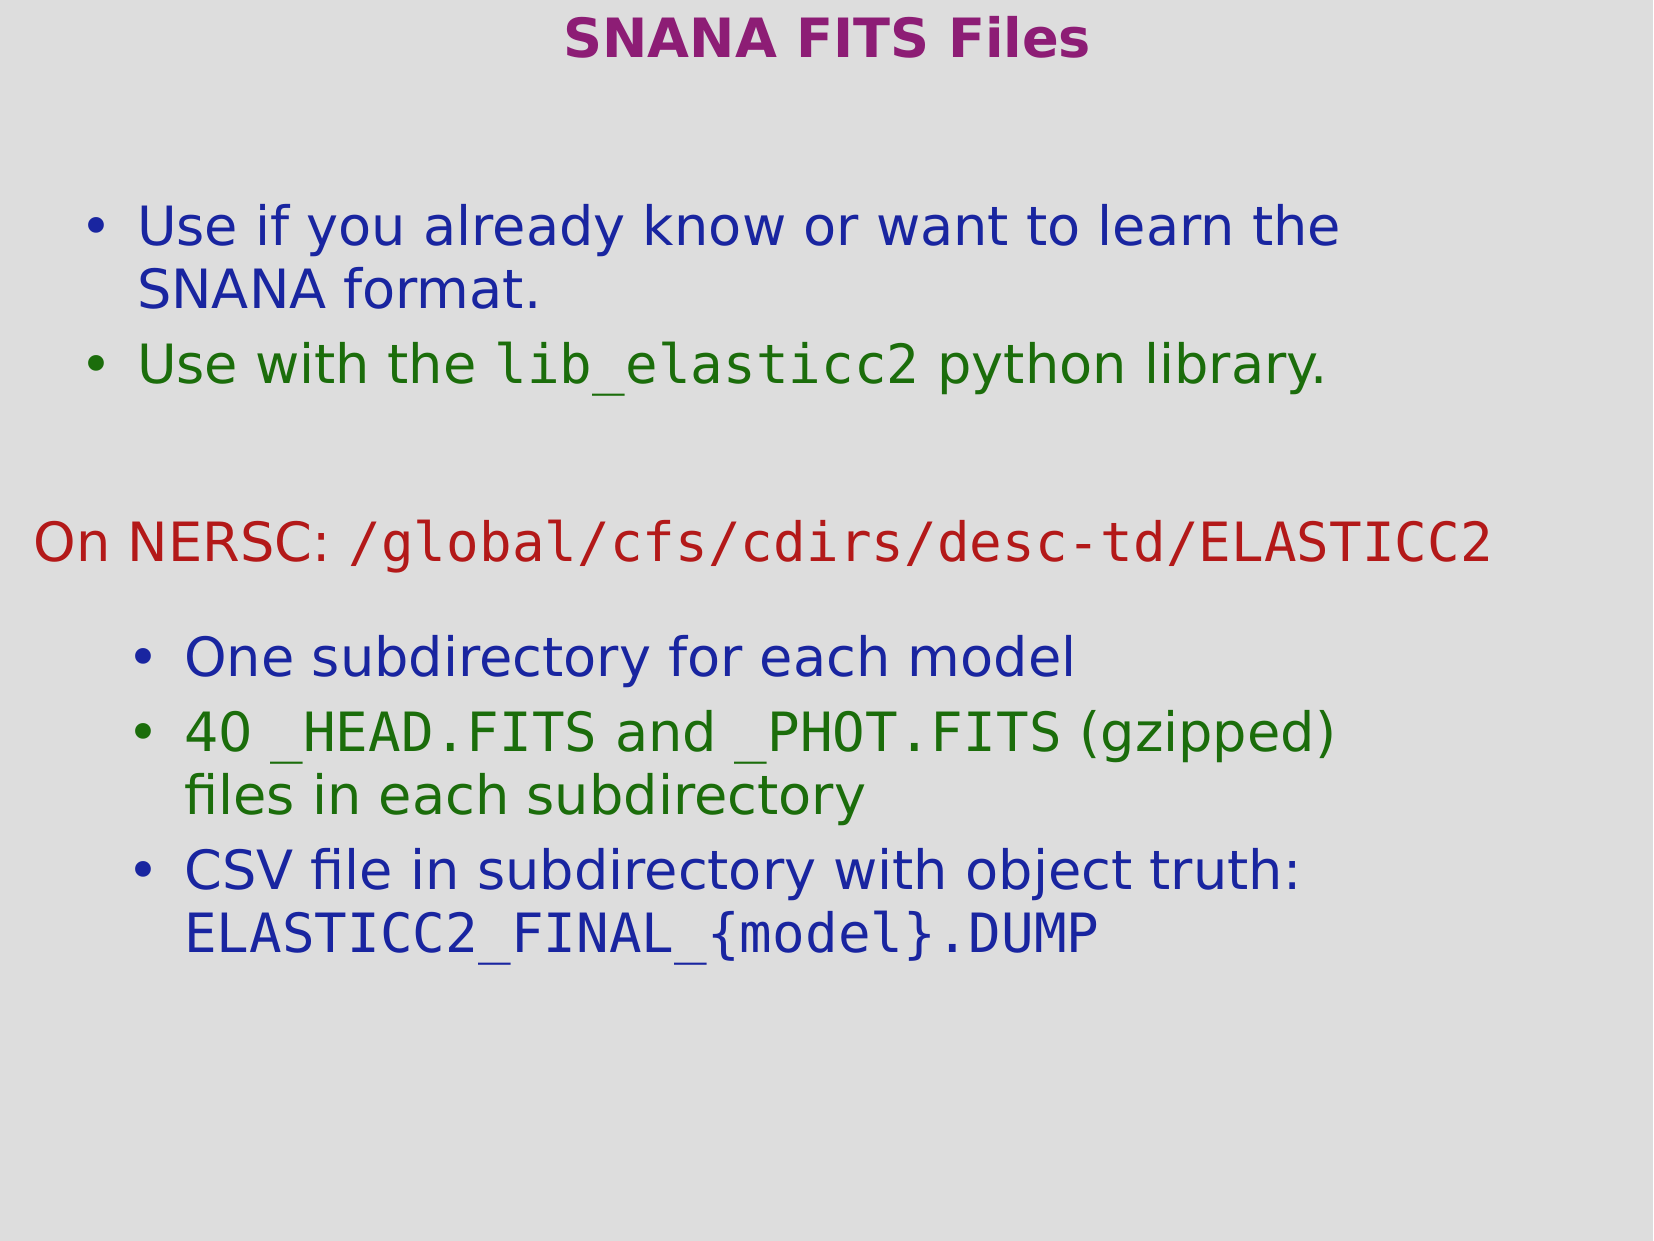

SNANA FITS Files
•	Use if you already know or want to learn the SNANA format.
•	Use with the lib_elasticc2 python library.
On NERSC: /global/cfs/cdirs/desc-td/ELASTICC2
•	One subdirectory for each model
•	40 _HEAD.FITS and _PHOT.FITS (gzipped) files in each subdirectory
•	CSV file in subdirectory with object truth: ELASTICC2_FINAL_{model}.DUMP